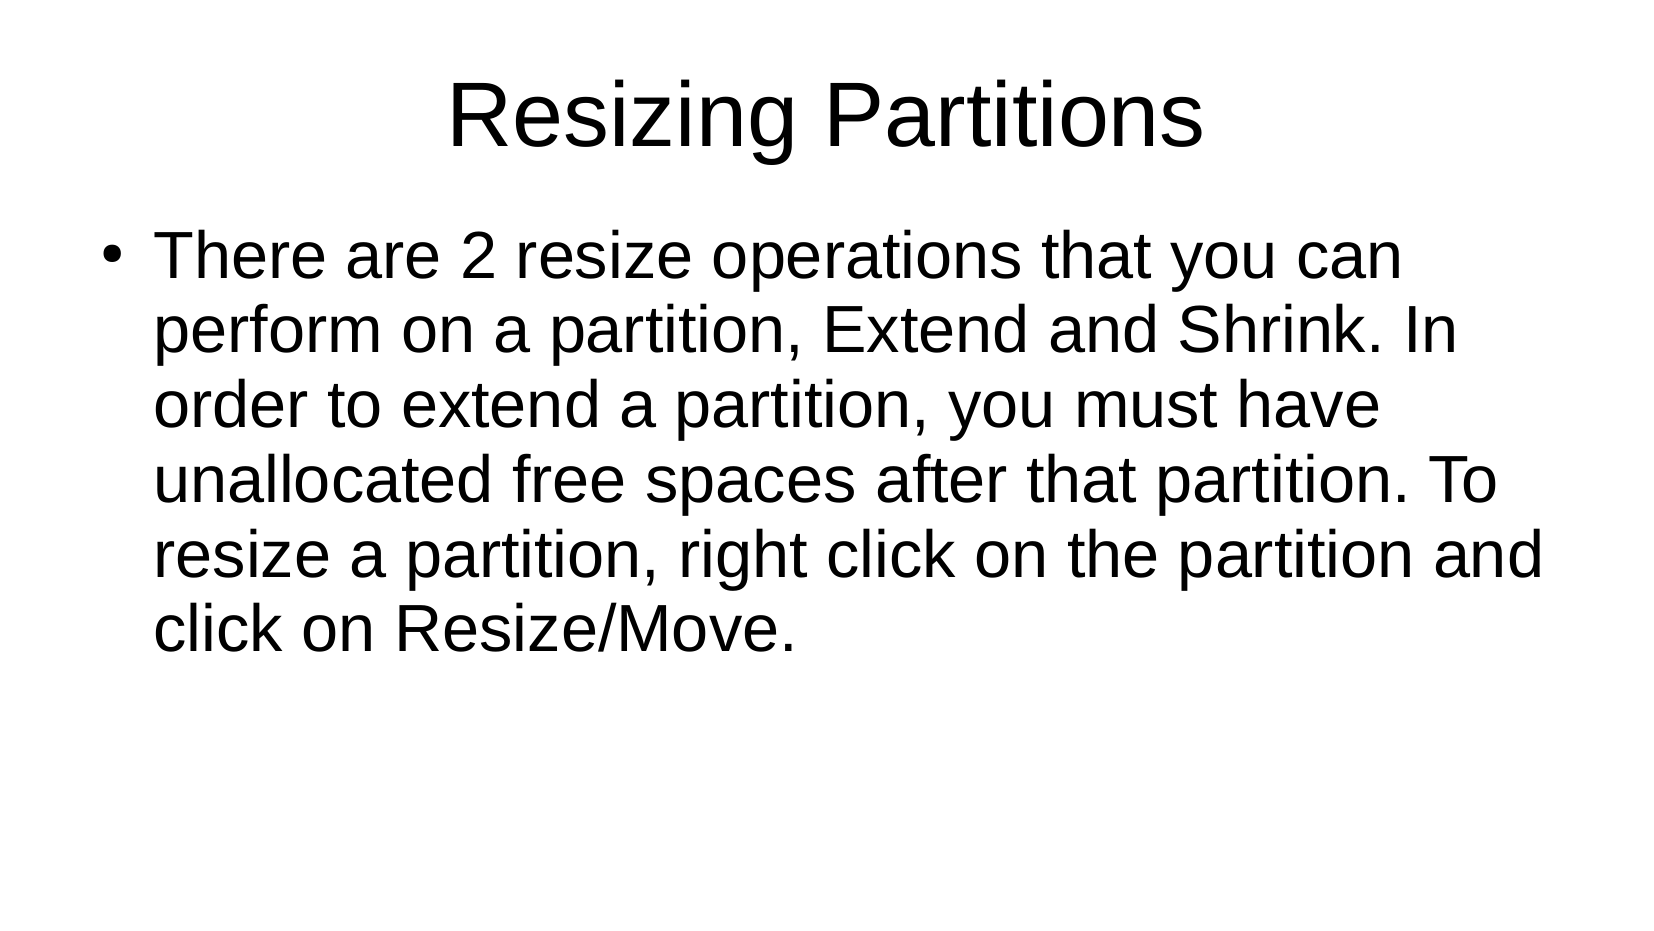

# Resizing Partitions
There are 2 resize operations that you can perform on a partition, Extend and Shrink. In order to extend a partition, you must have unallocated free spaces after that partition. To resize a partition, right click on the partition and click on Resize/Move.